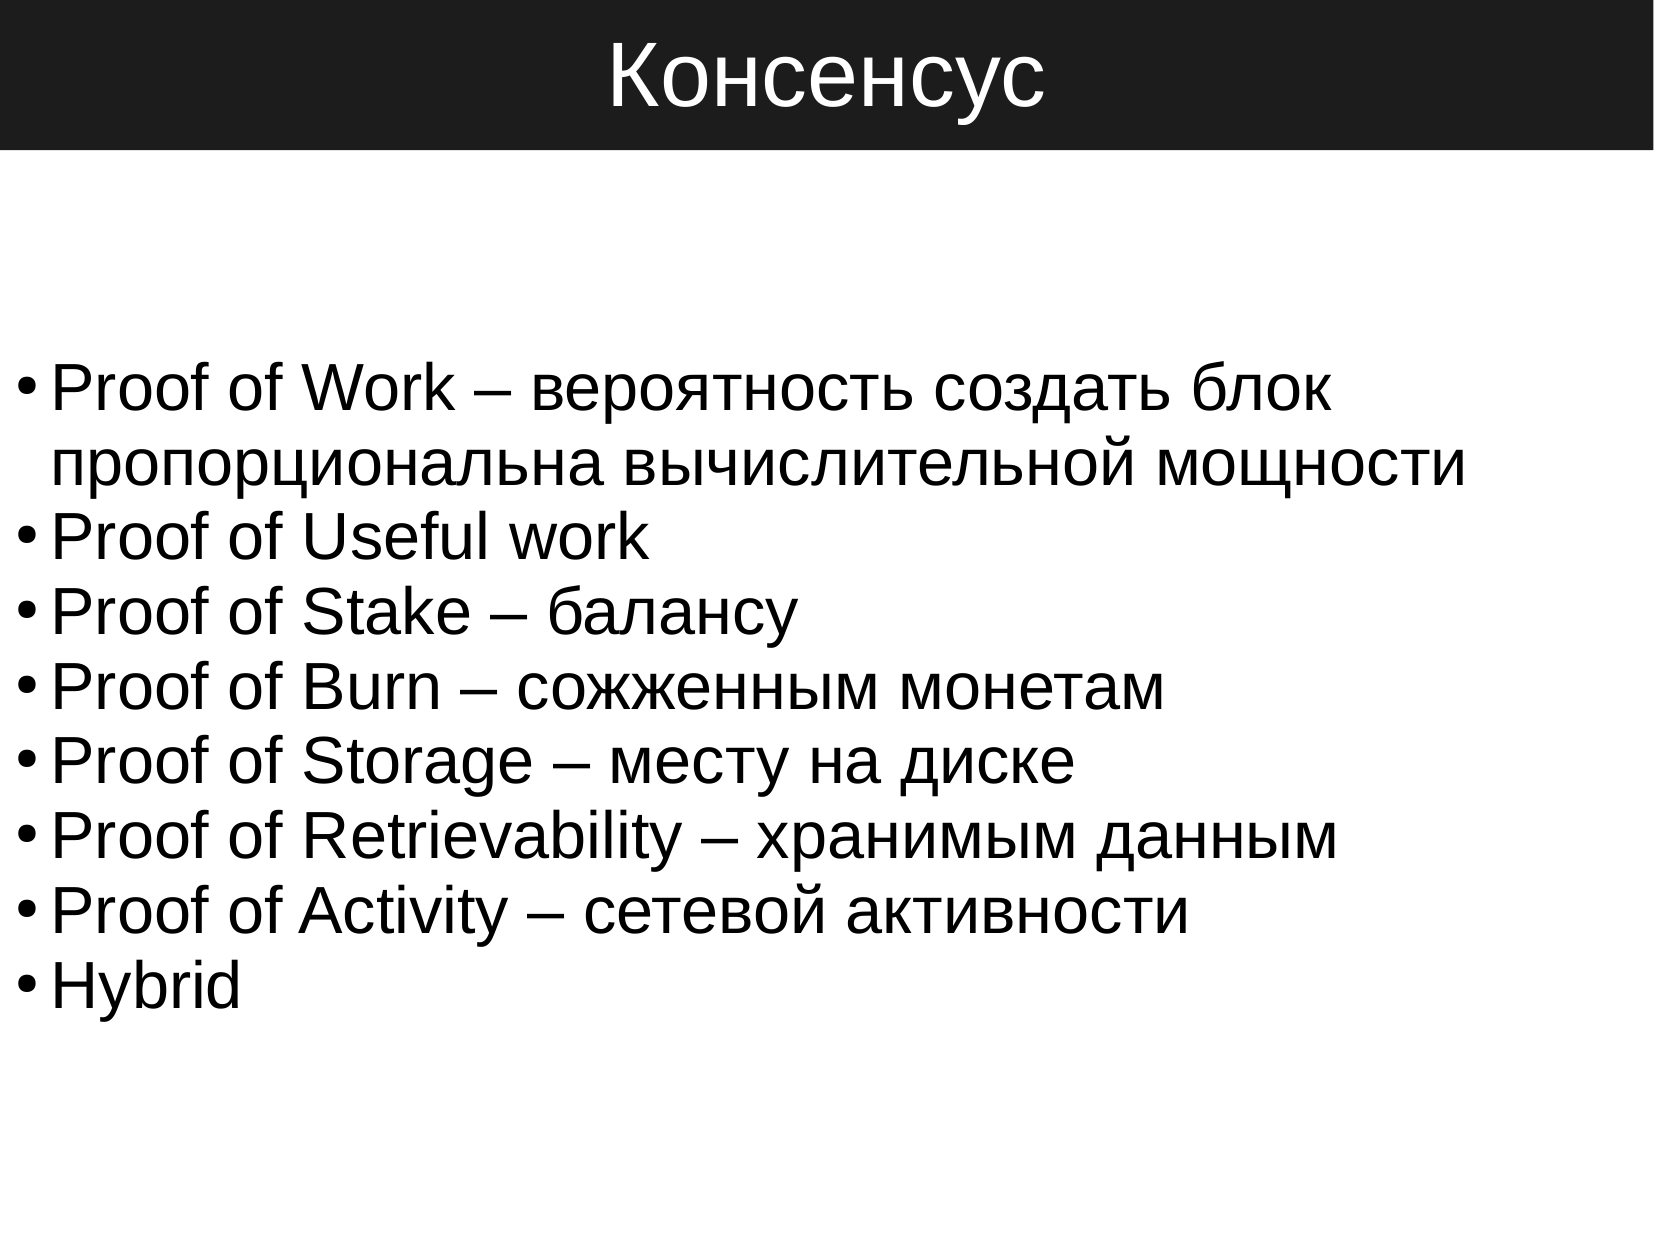

# Консенсус
Proof of Work – вероятность создать блок пропорциональна вычислительной мощности
Proof of Useful work
Proof of Stake – балансу
Proof of Burn – сожженным монетам
Proof of Storage – месту на диске
Proof of Retrievability – хранимым данным
Proof of Activity – сетевой активности
Hybrid